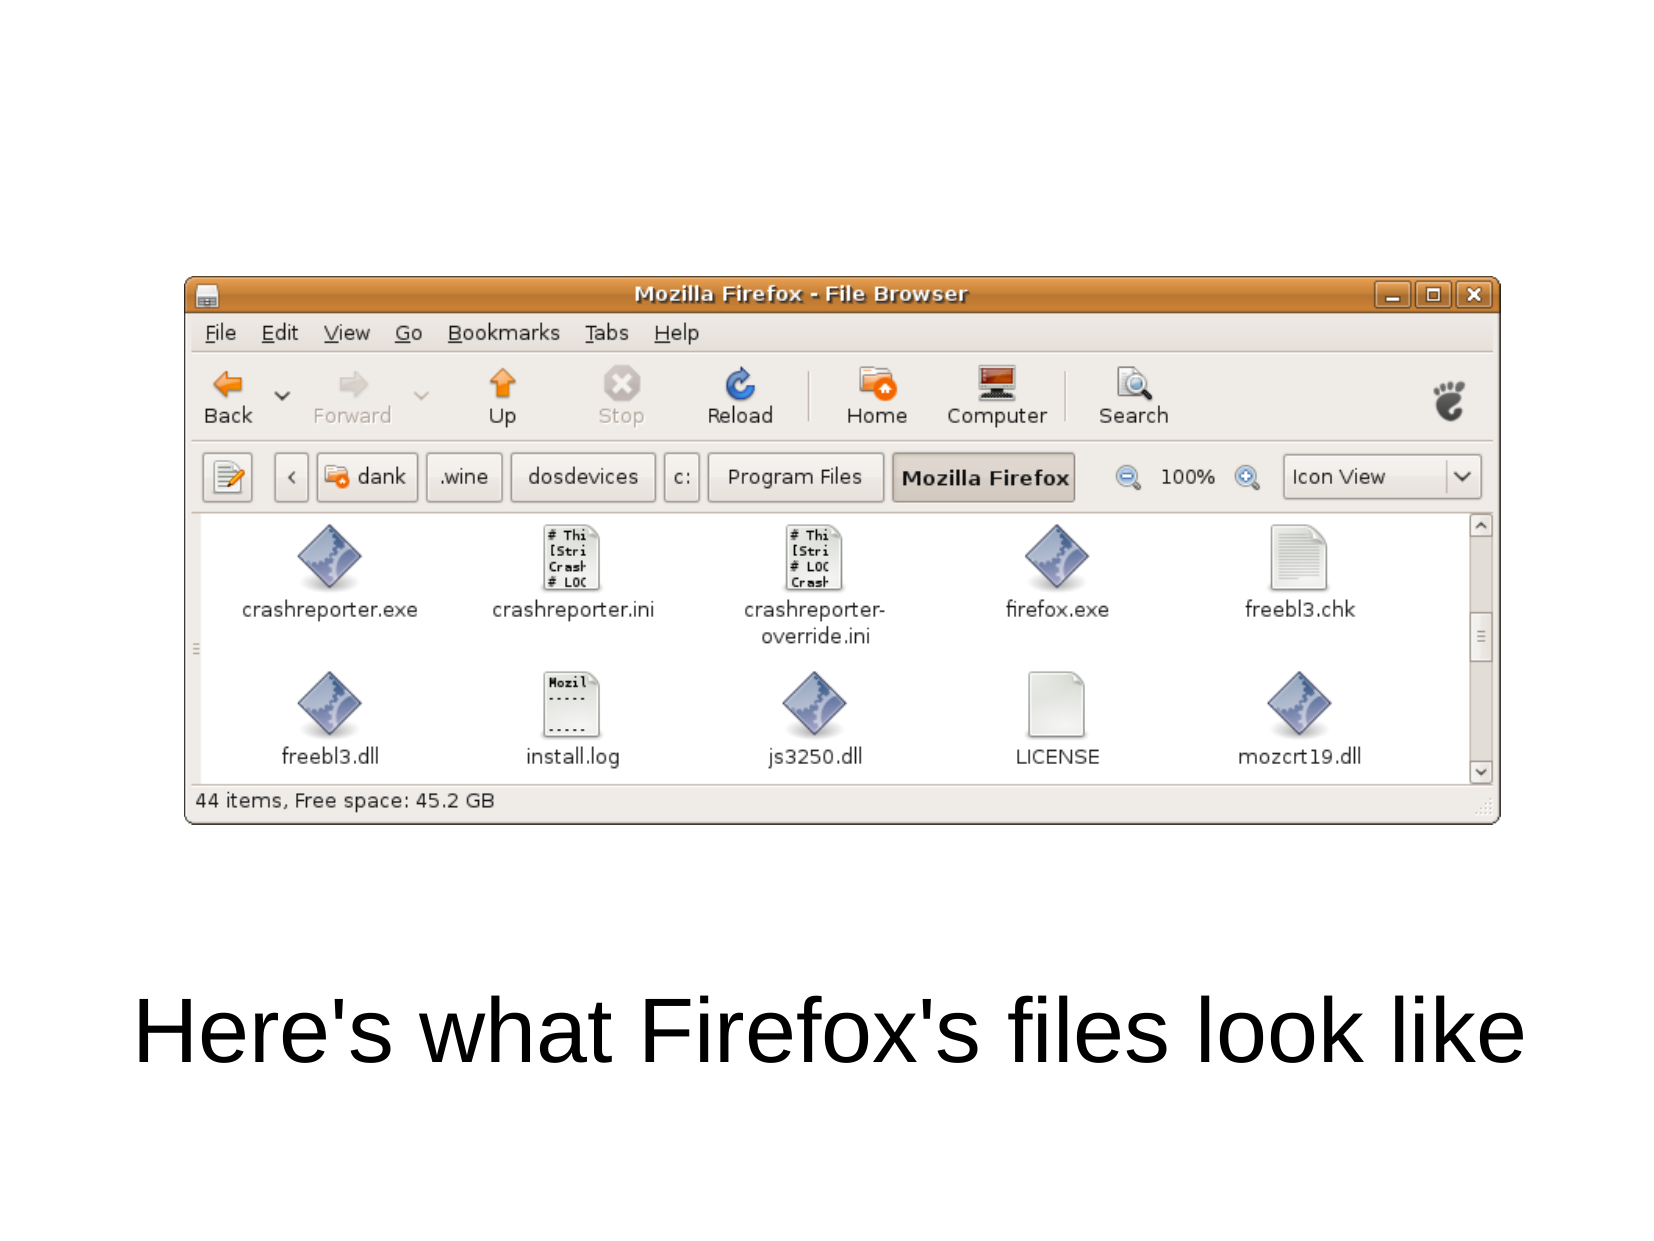

# Here's what Firefox's files look like